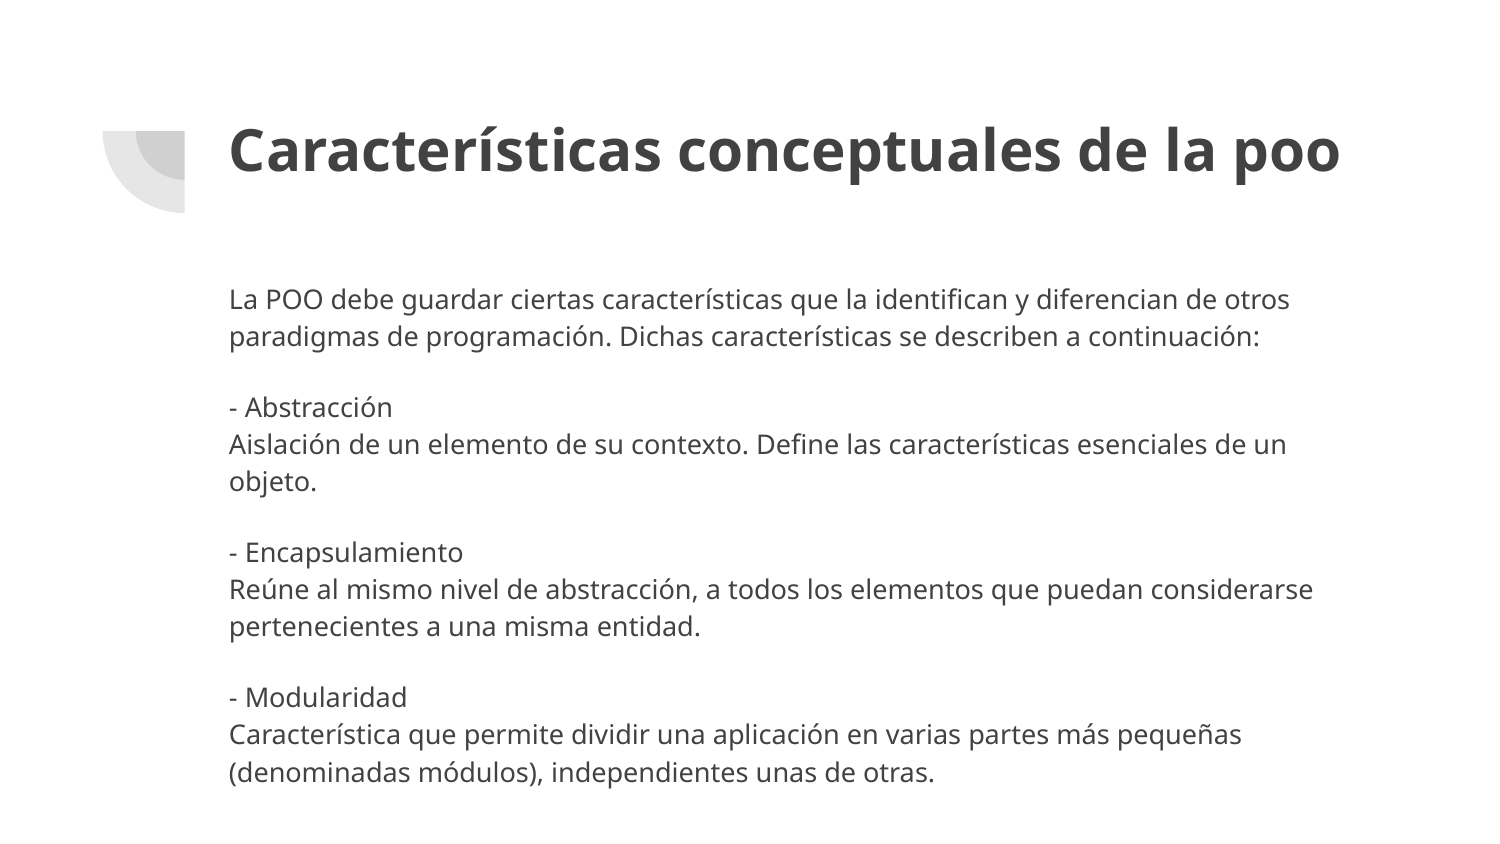

# Características conceptuales de la poo
La POO debe guardar ciertas características que la identifican y diferencian de otros paradigmas de programación. Dichas características se describen a continuación:
- Abstracción
Aislación de un elemento de su contexto. Define las características esenciales de un objeto.
- Encapsulamiento
Reúne al mismo nivel de abstracción, a todos los elementos que puedan considerarse pertenecientes a una misma entidad.
- Modularidad
Característica que permite dividir una aplicación en varias partes más pequeñas (denominadas módulos), independientes unas de otras.